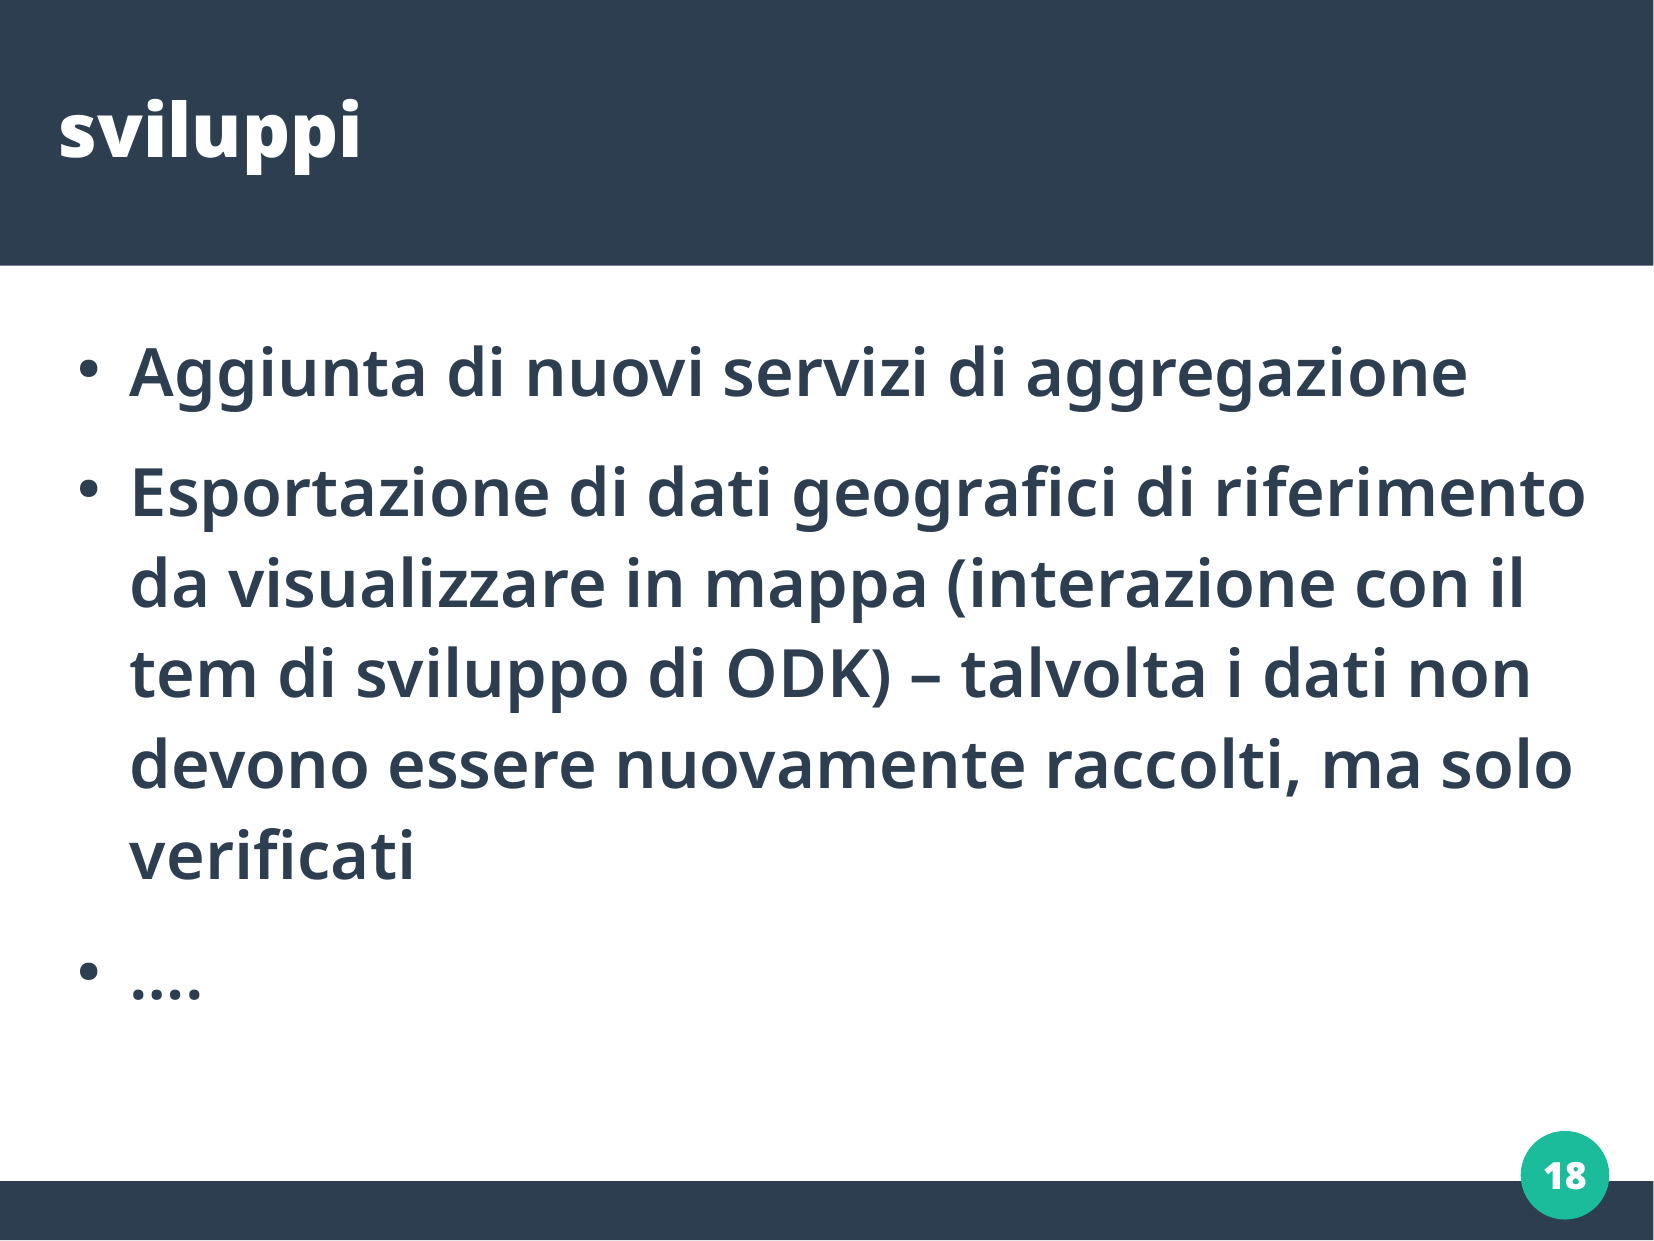

# sviluppi
Aggiunta di nuovi servizi di aggregazione
Esportazione di dati geografici di riferimento da visualizzare in mappa (interazione con il tem di sviluppo di ODK) – talvolta i dati non devono essere nuovamente raccolti, ma solo verificati
….